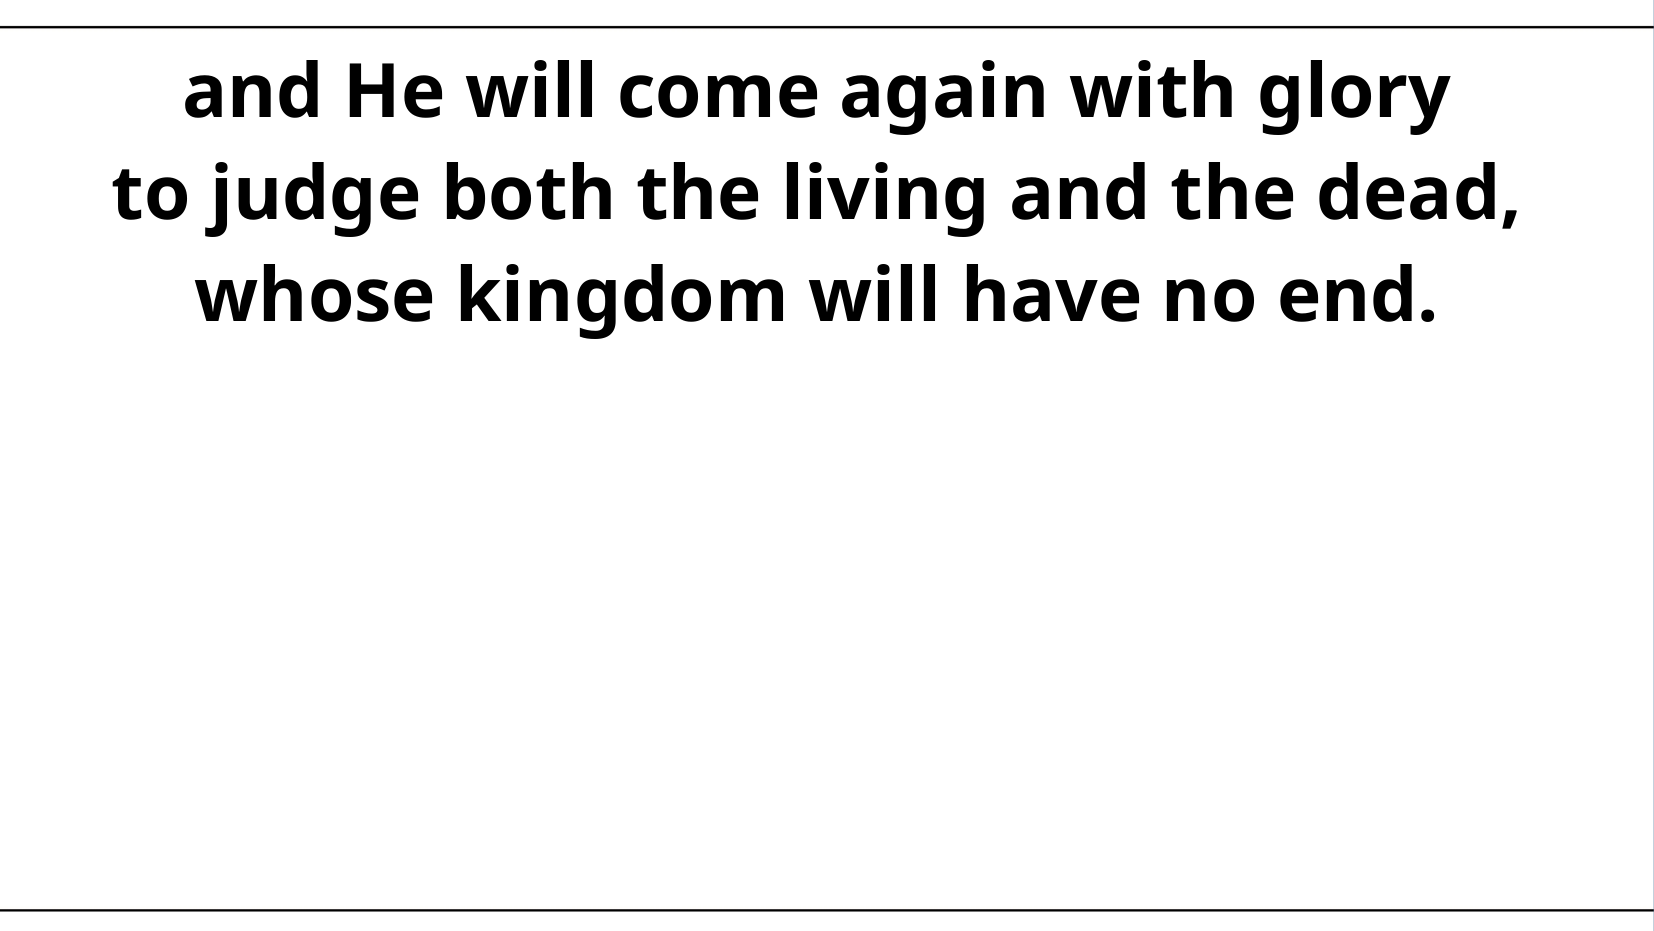

and He will come again with glory
to judge both the living and the dead,
whose kingdom will have no end.